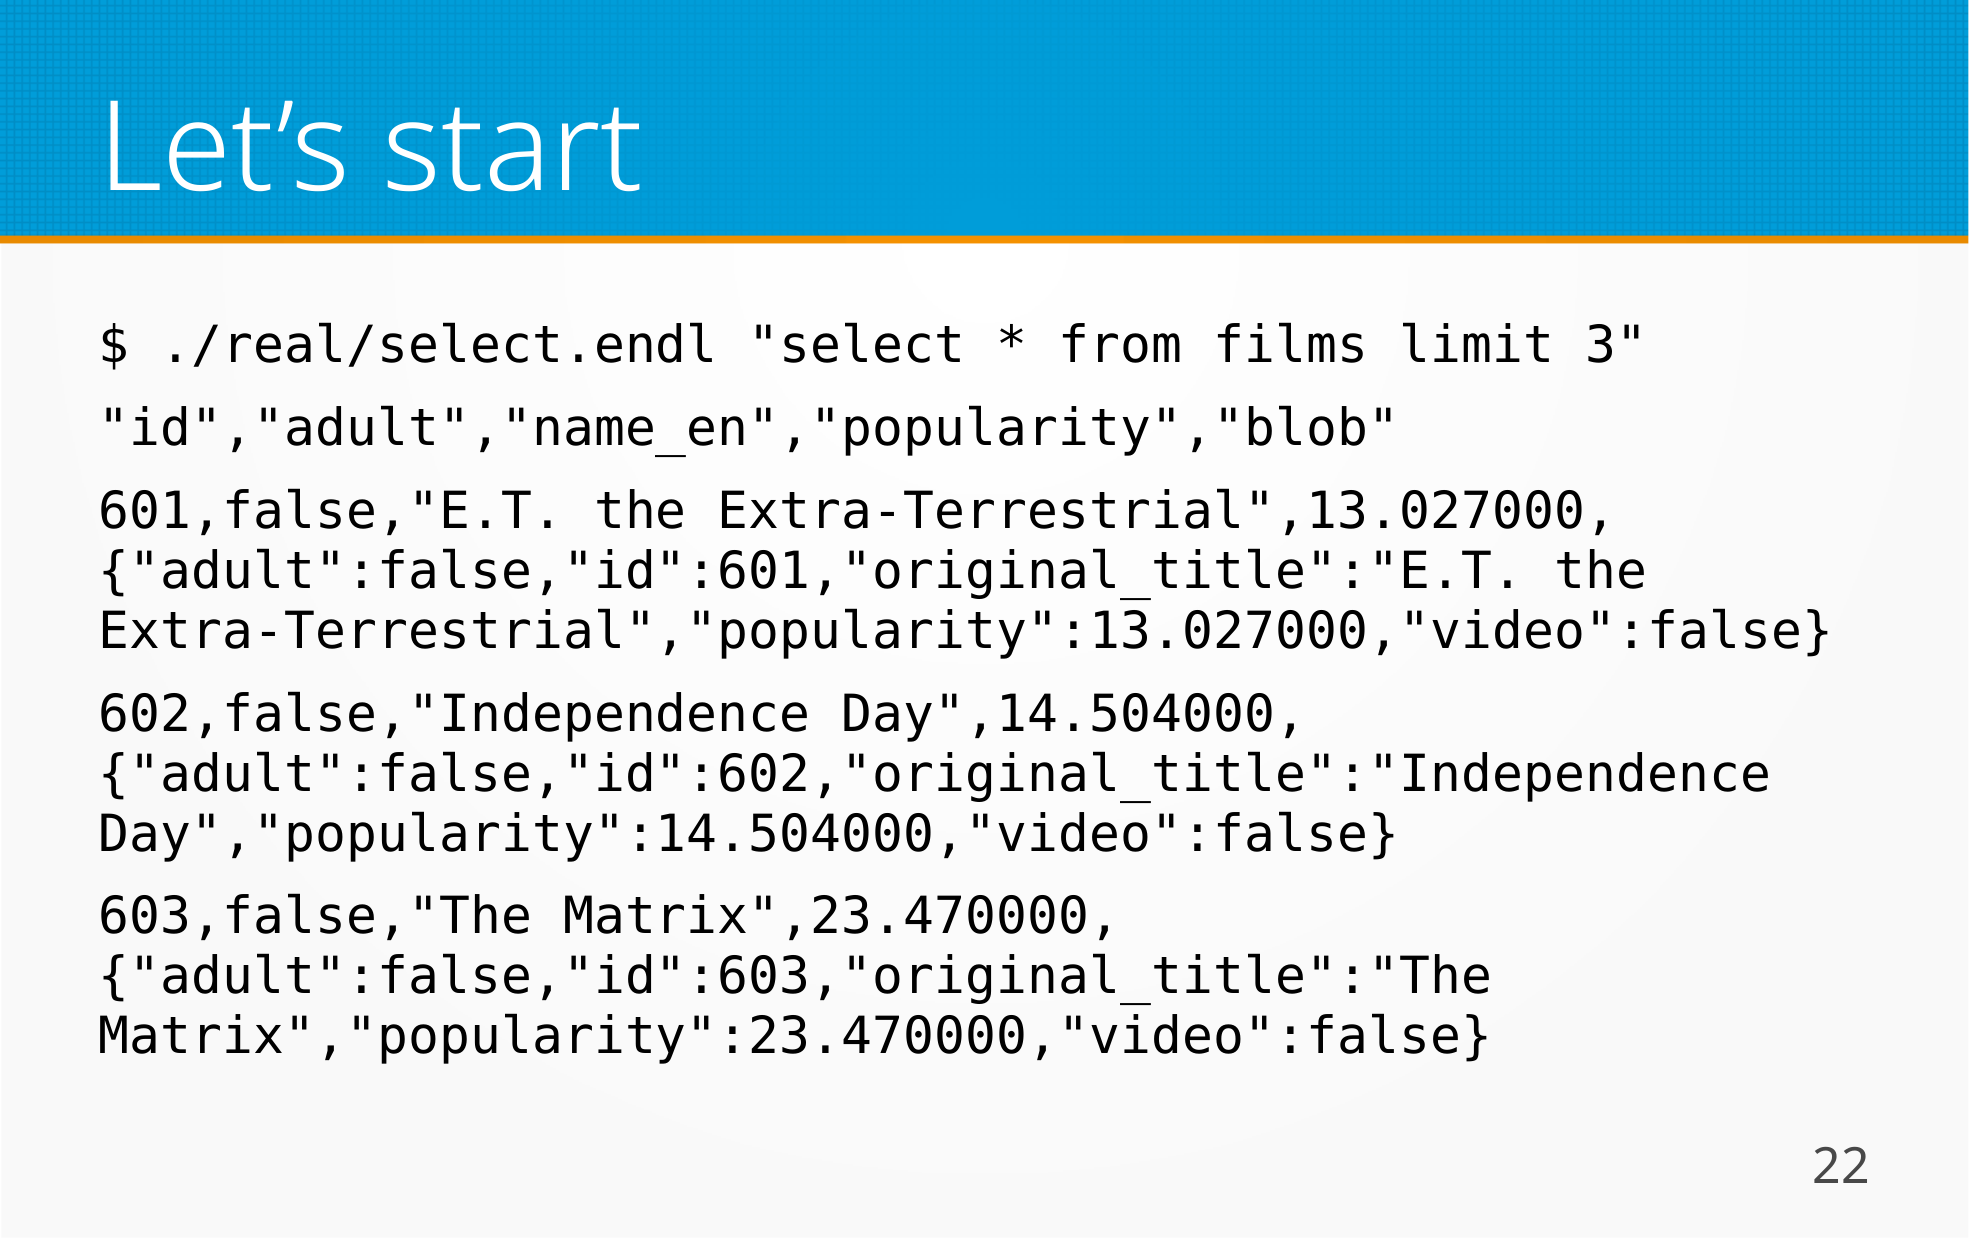

# Let’s start
$ ./real/select.endl "select * from films limit 3"
"id","adult","name_en","popularity","blob"
601,false,"E.T. the Extra-Terrestrial",13.027000,{"adult":false,"id":601,"original_title":"E.T. the Extra-Terrestrial","popularity":13.027000,"video":false}
602,false,"Independence Day",14.504000,{"adult":false,"id":602,"original_title":"Independence Day","popularity":14.504000,"video":false}
603,false,"The Matrix",23.470000,{"adult":false,"id":603,"original_title":"The Matrix","popularity":23.470000,"video":false}
22